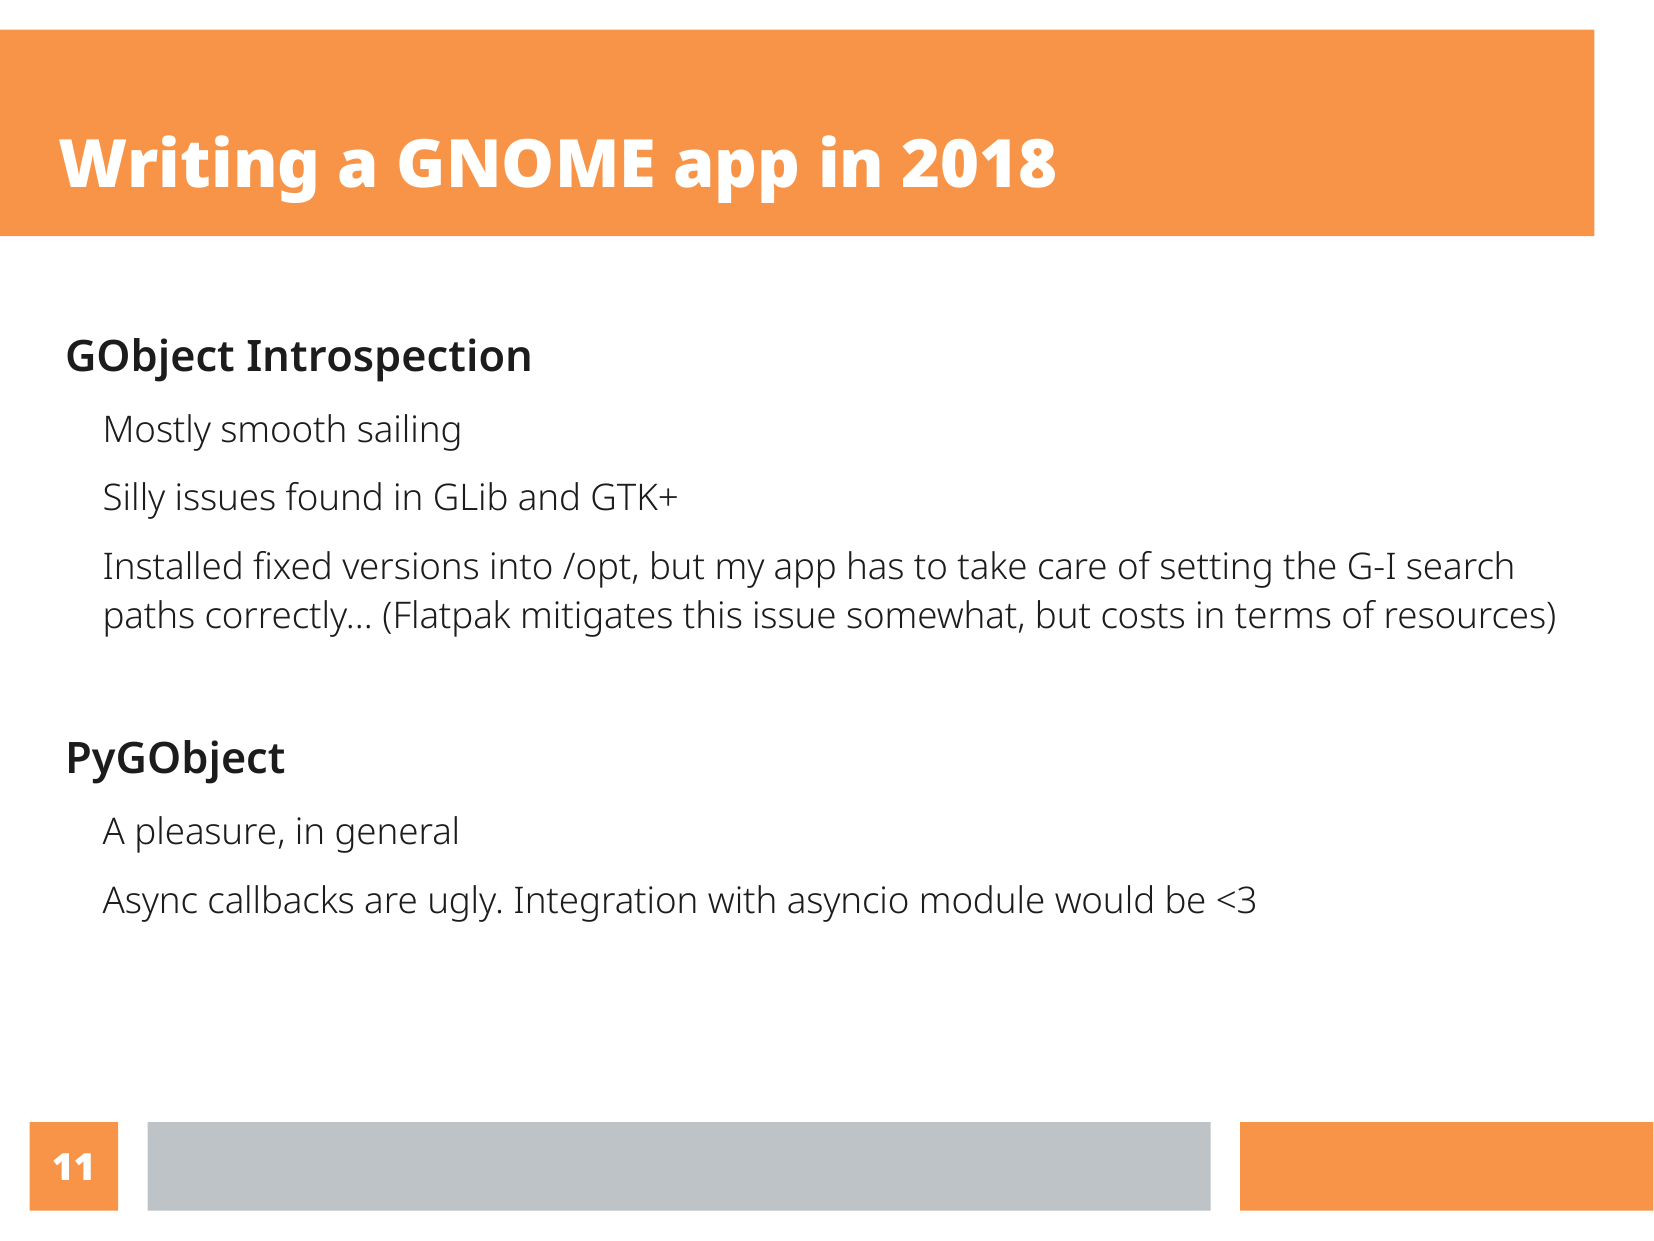

# Writing a GNOME app in 2018
GObject Introspection
Mostly smooth sailing
Silly issues found in GLib and GTK+
Installed fixed versions into /opt, but my app has to take care of setting the G-I search paths correctly... (Flatpak mitigates this issue somewhat, but costs in terms of resources)
PyGObject
A pleasure, in general
Async callbacks are ugly. Integration with asyncio module would be <3
11